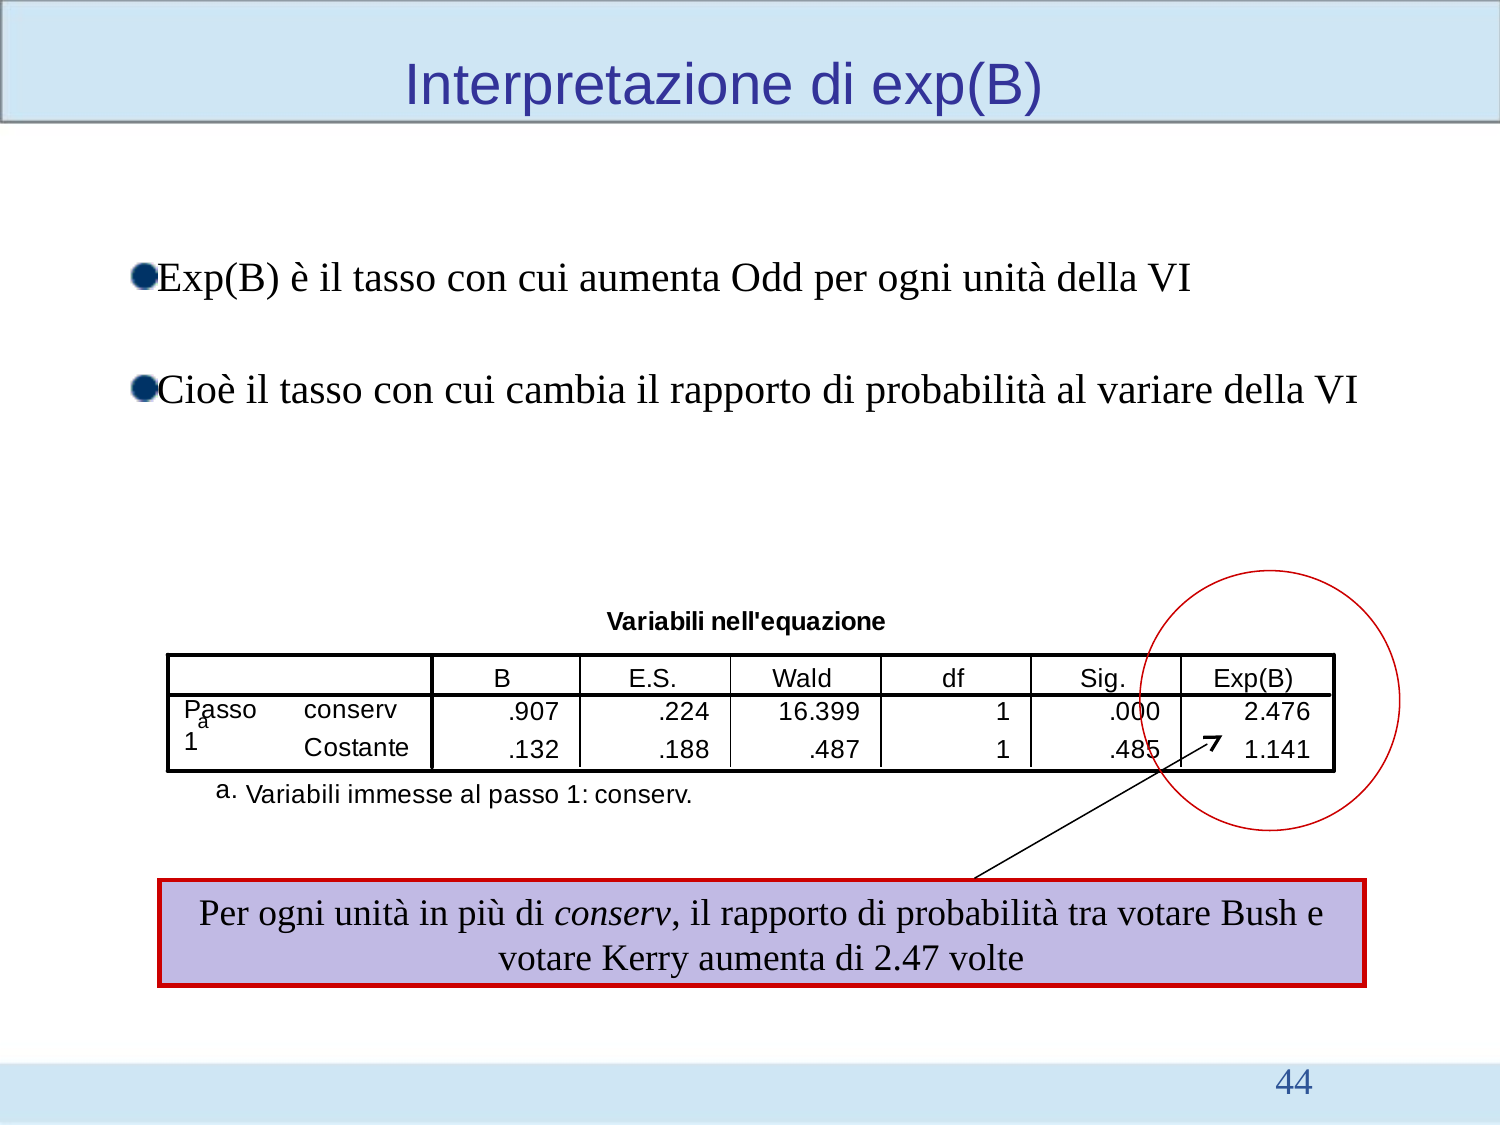

Interpretazione di exp(B)
Exp(B) è il tasso con cui aumenta Odd per ogni unità della VI
Cioè il tasso con cui cambia il rapporto di probabilità al variare della VI
Per ogni unità in più di conserv, il rapporto di probabilità tra votare Bush e votare Kerry aumenta di 2.47 volte